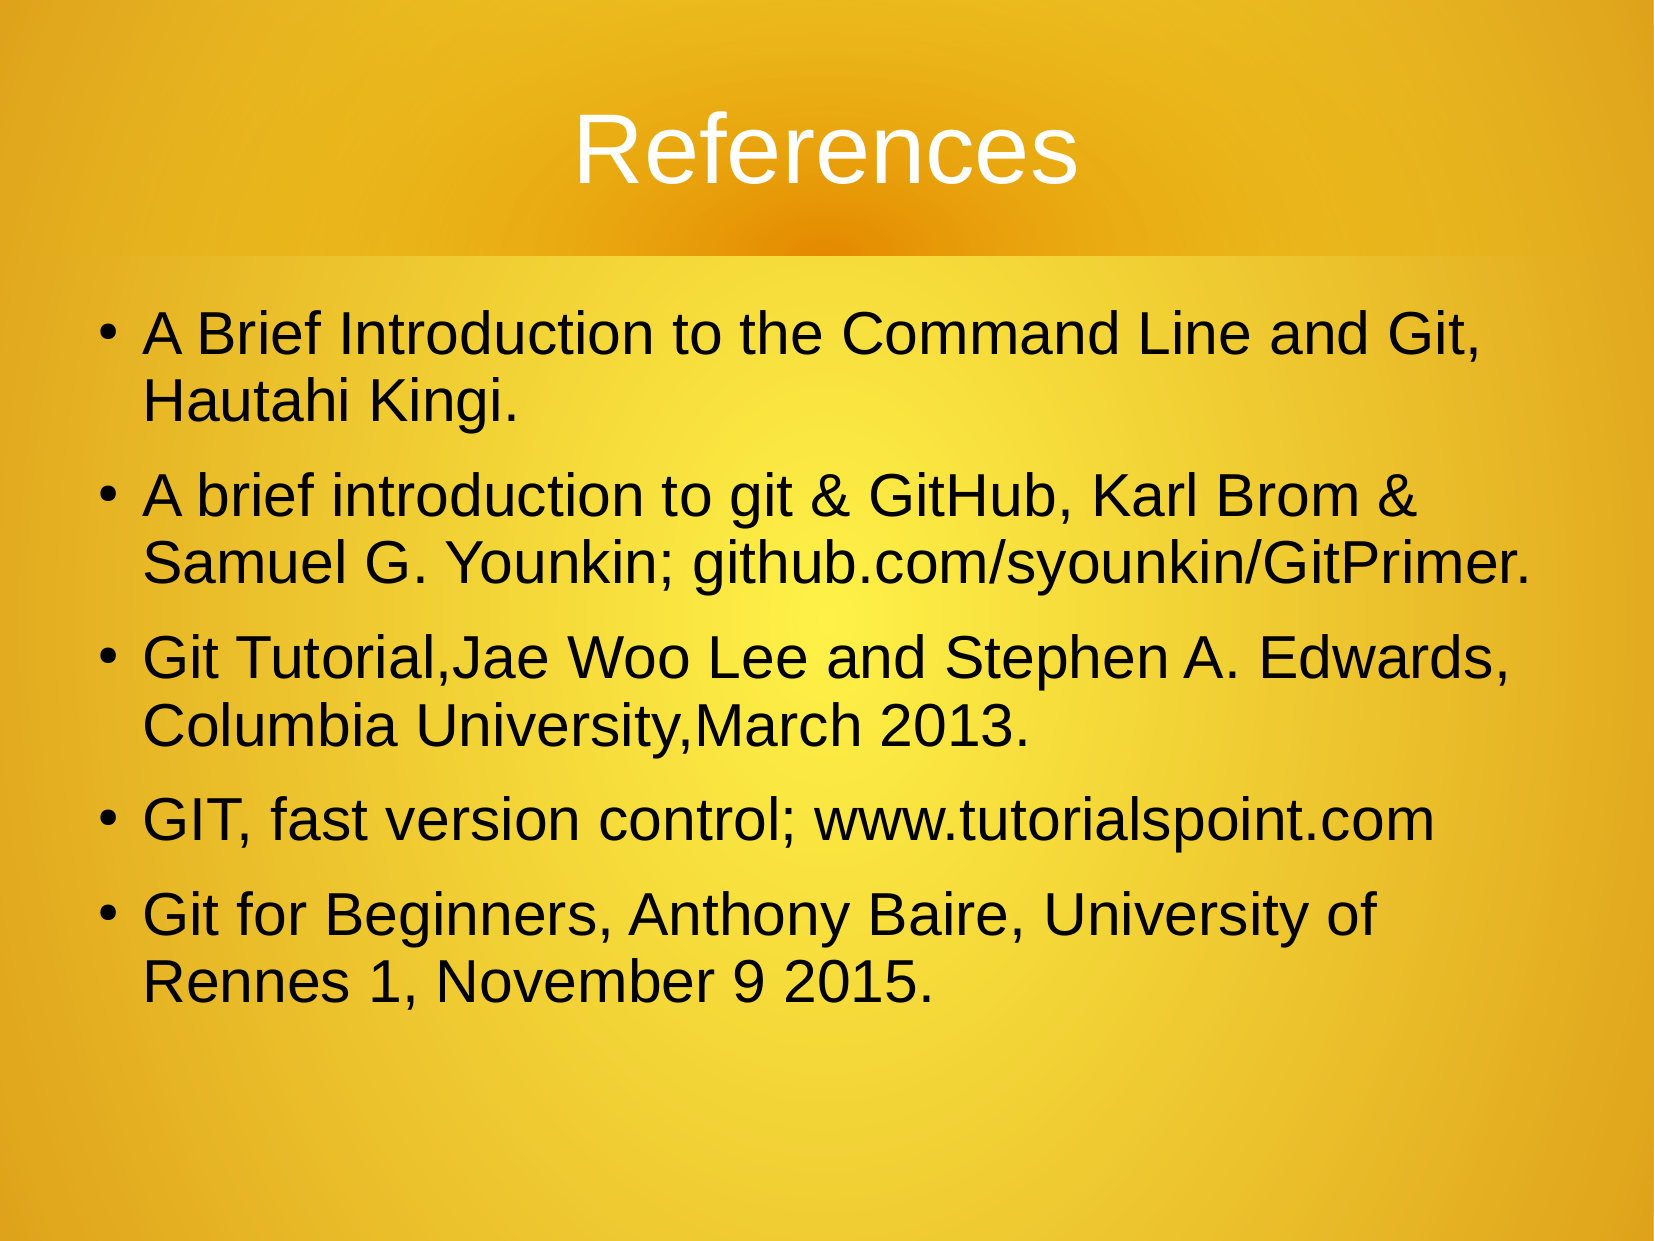

# References
A Brief Introduction to the Command Line and Git, Hautahi Kingi.
A brief introduction to git & GitHub, Karl Brom & Samuel G. Younkin; github.com/syounkin/GitPrimer.
Git Tutorial,Jae Woo Lee and Stephen A. Edwards, Columbia University,March 2013.
GIT, fast version control; www.tutorialspoint.com
Git for Beginners, Anthony Baire, University of Rennes 1, November 9 2015.